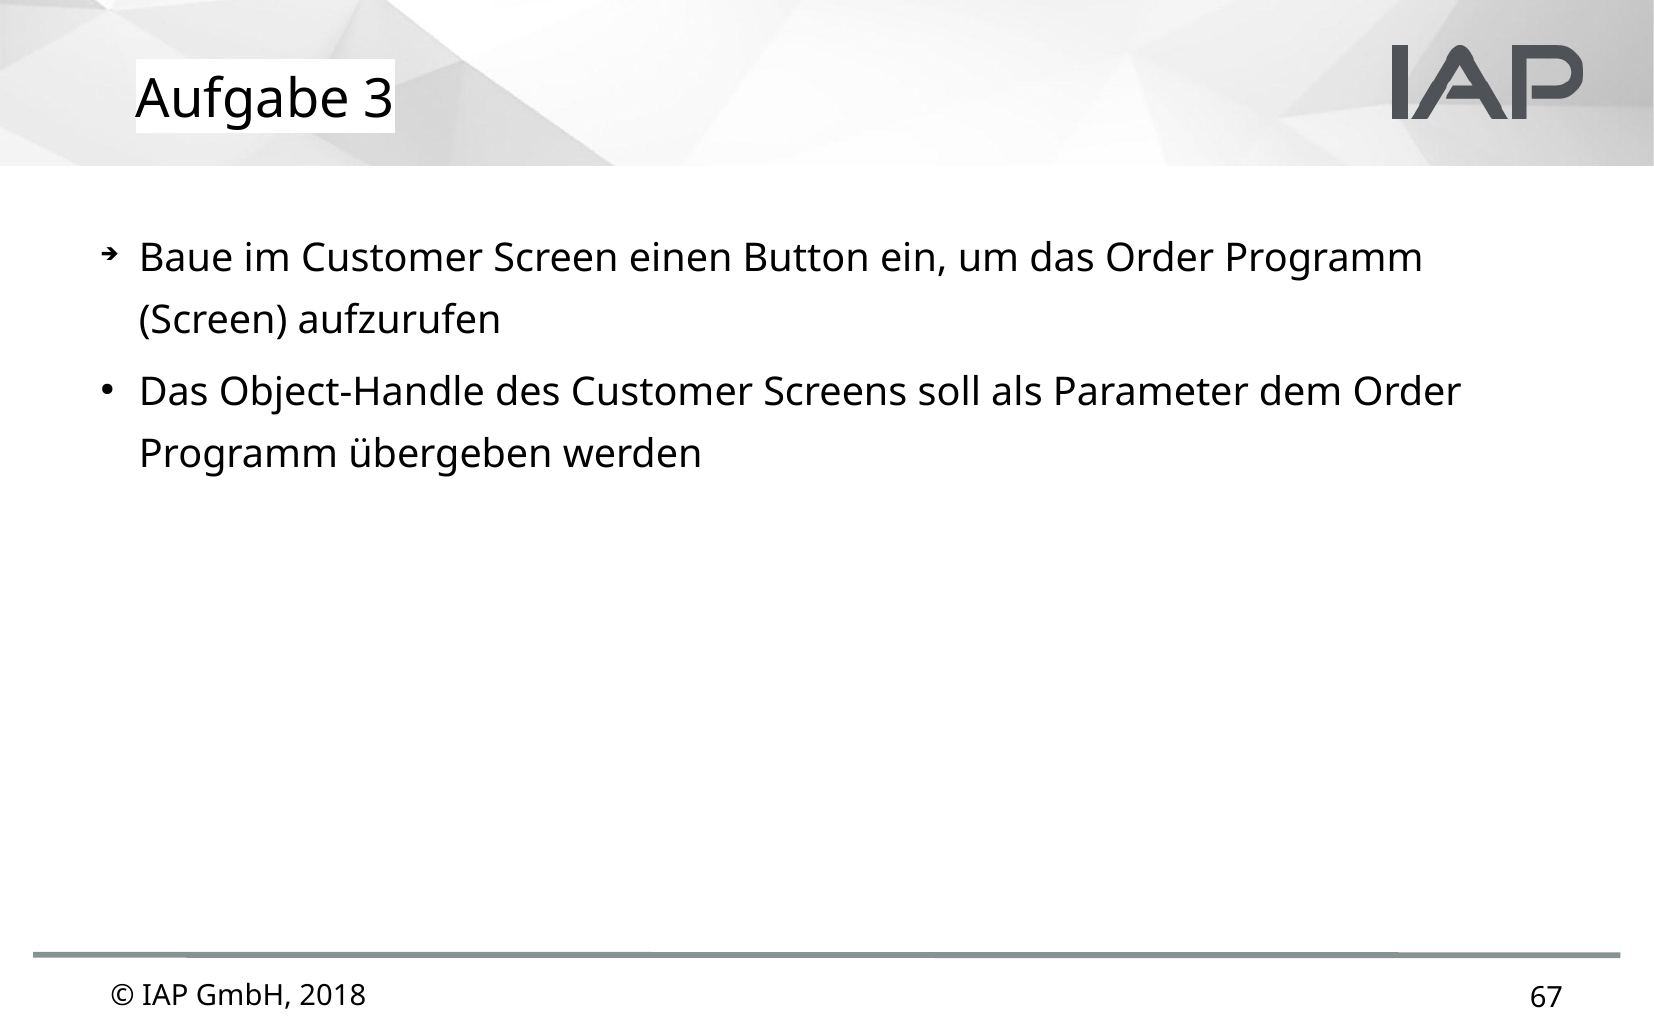

# Aufgabe 3
Baue im Customer Screen einen Button ein, um das Order Programm (Screen) aufzurufen
Das Object-Handle des Customer Screens soll als Parameter dem Order Programm übergeben werden
© IAP GmbH, 2018
67